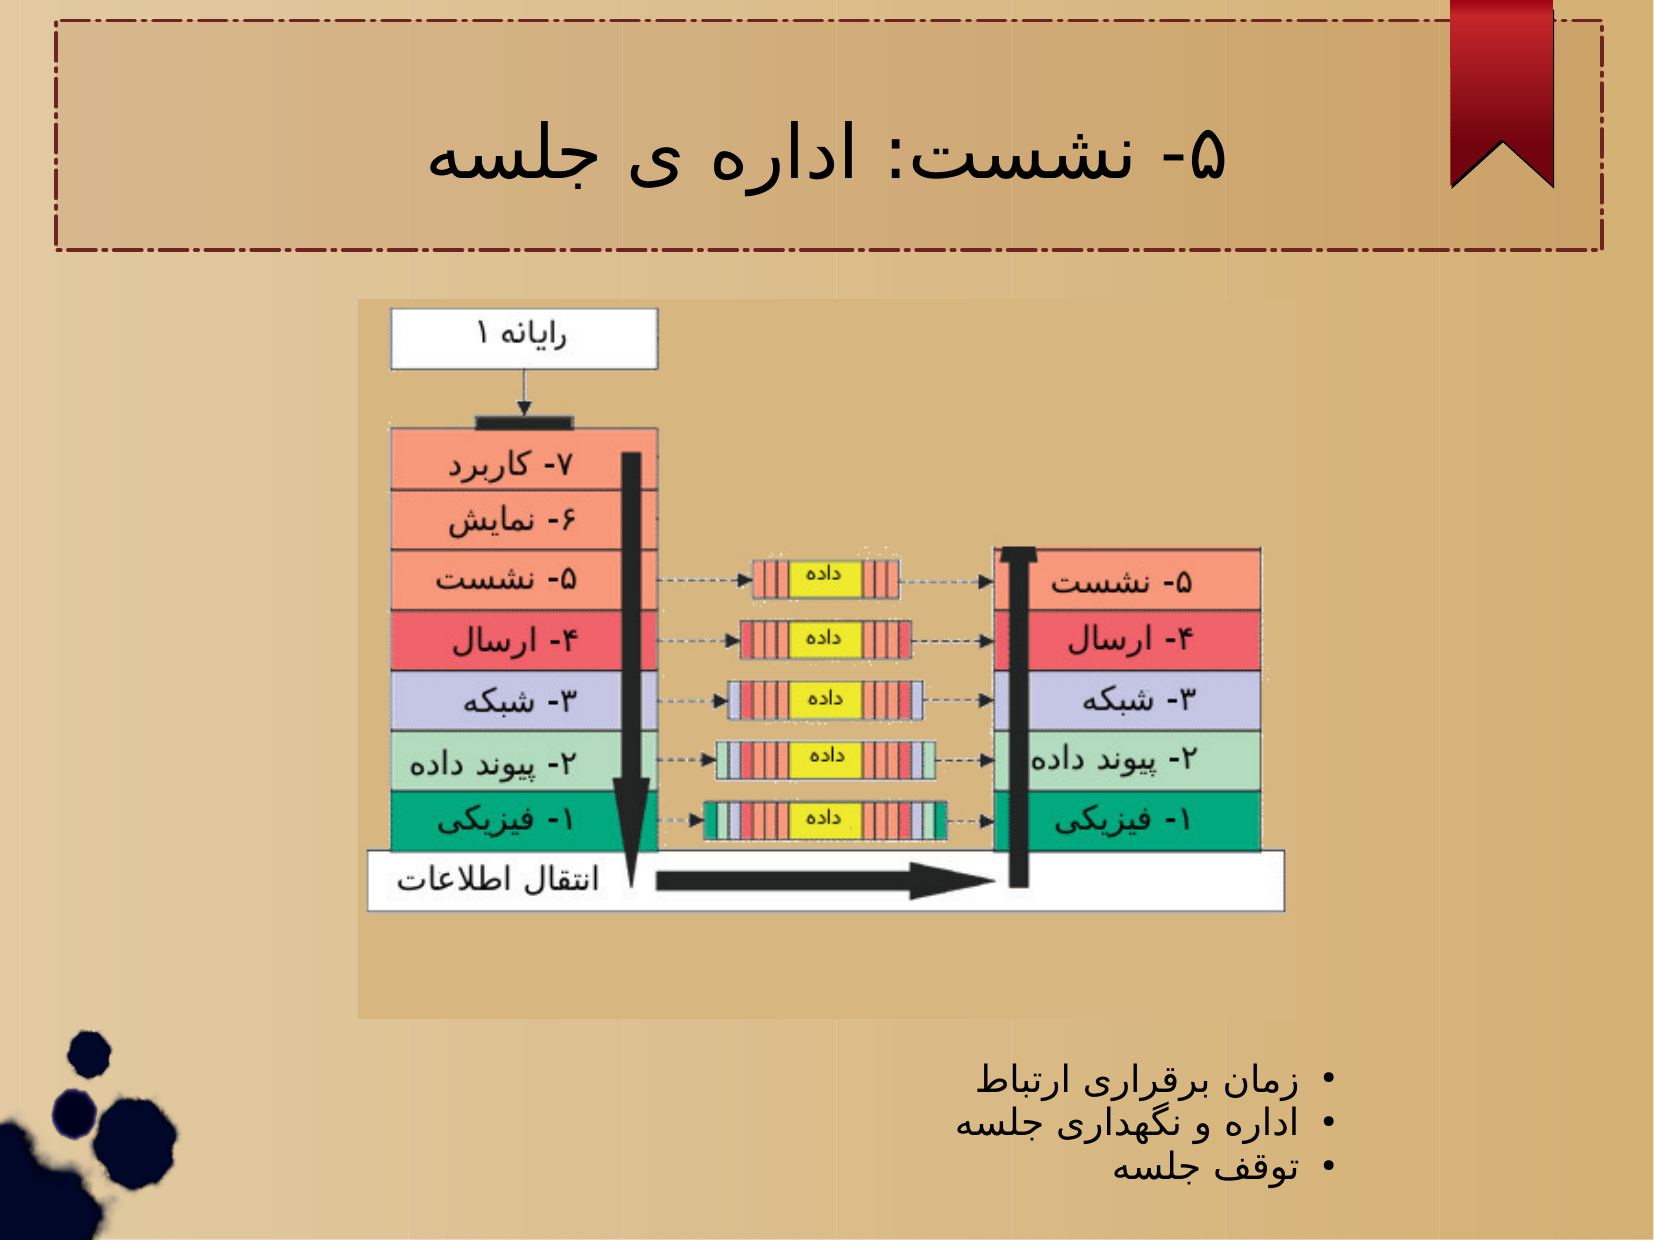

# ۵- نشست: اداره ی جلسه
زمان برقراری ارتباط
اداره و نگهداری جلسه
توقف جلسه